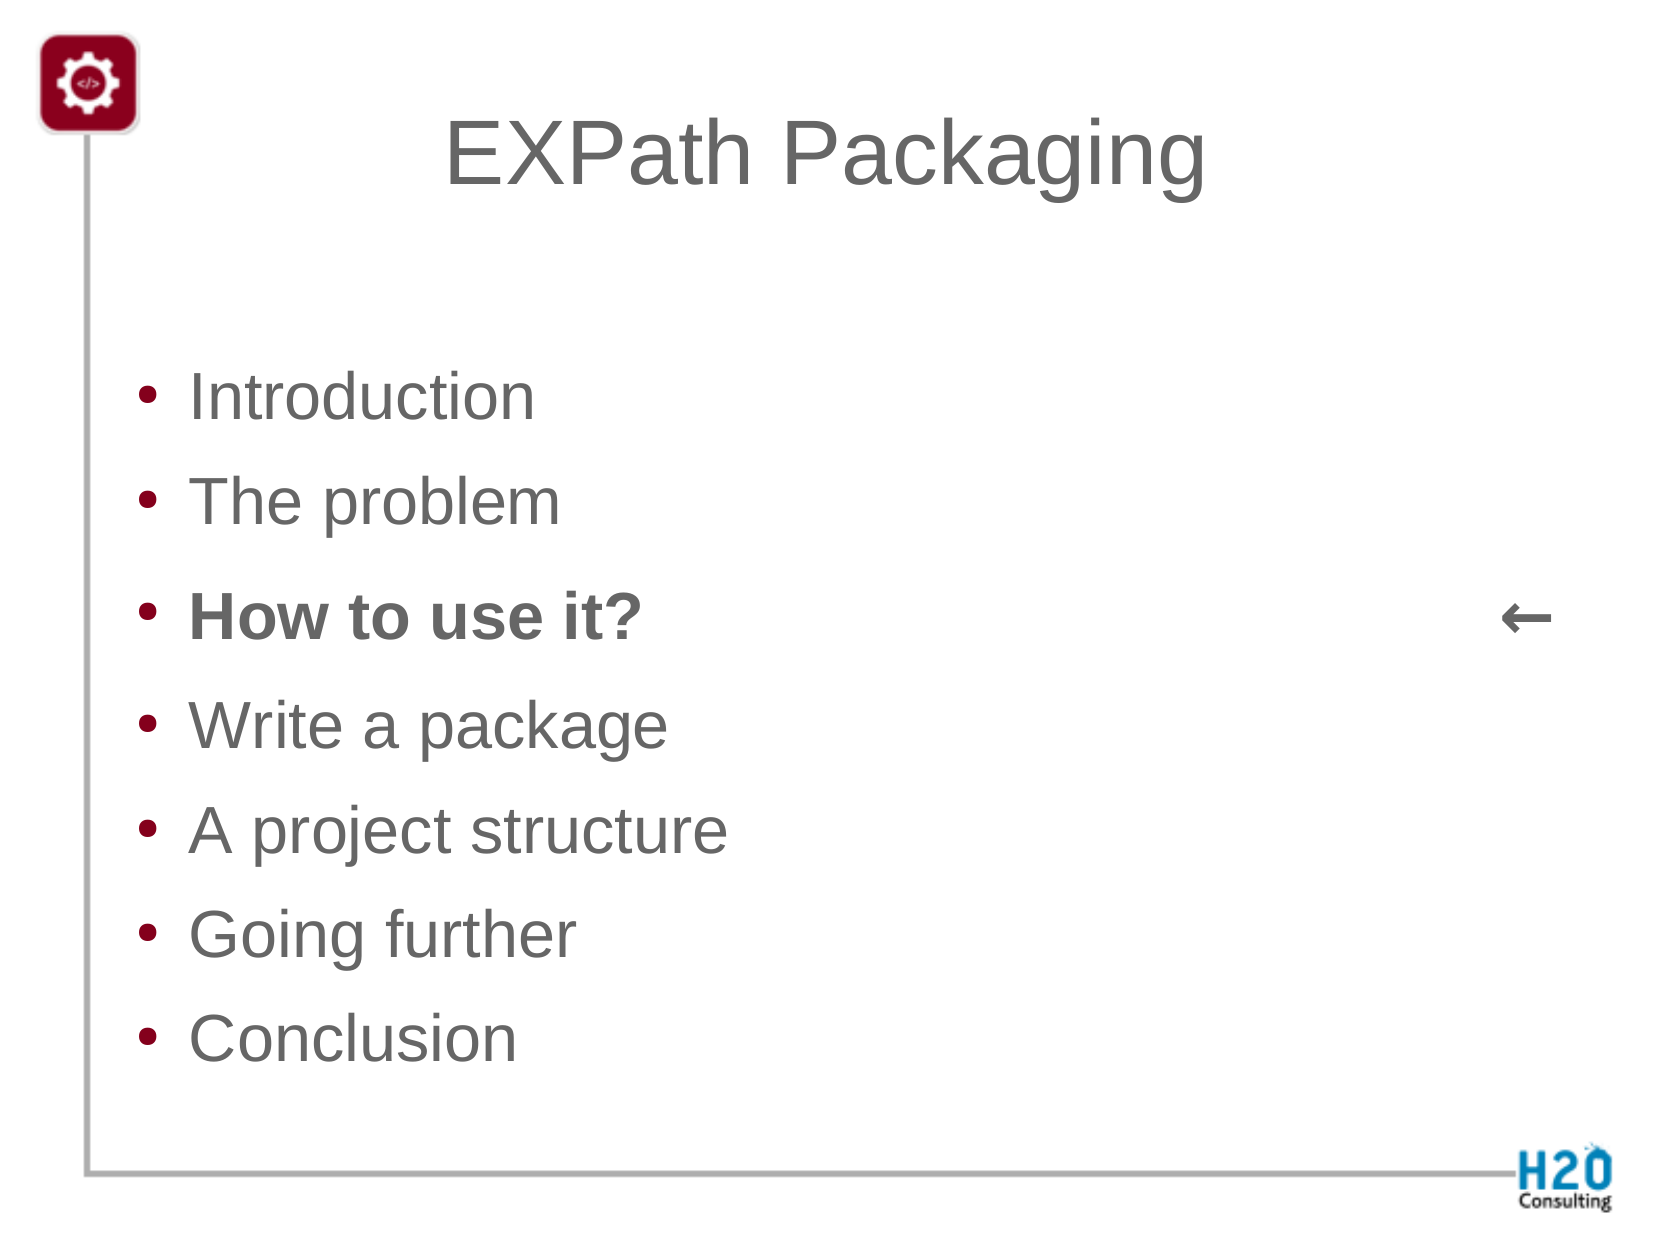

# EXPath Packaging
Introduction
The problem
How to use it?											 ←
Write a package
A project structure
Going further
Conclusion